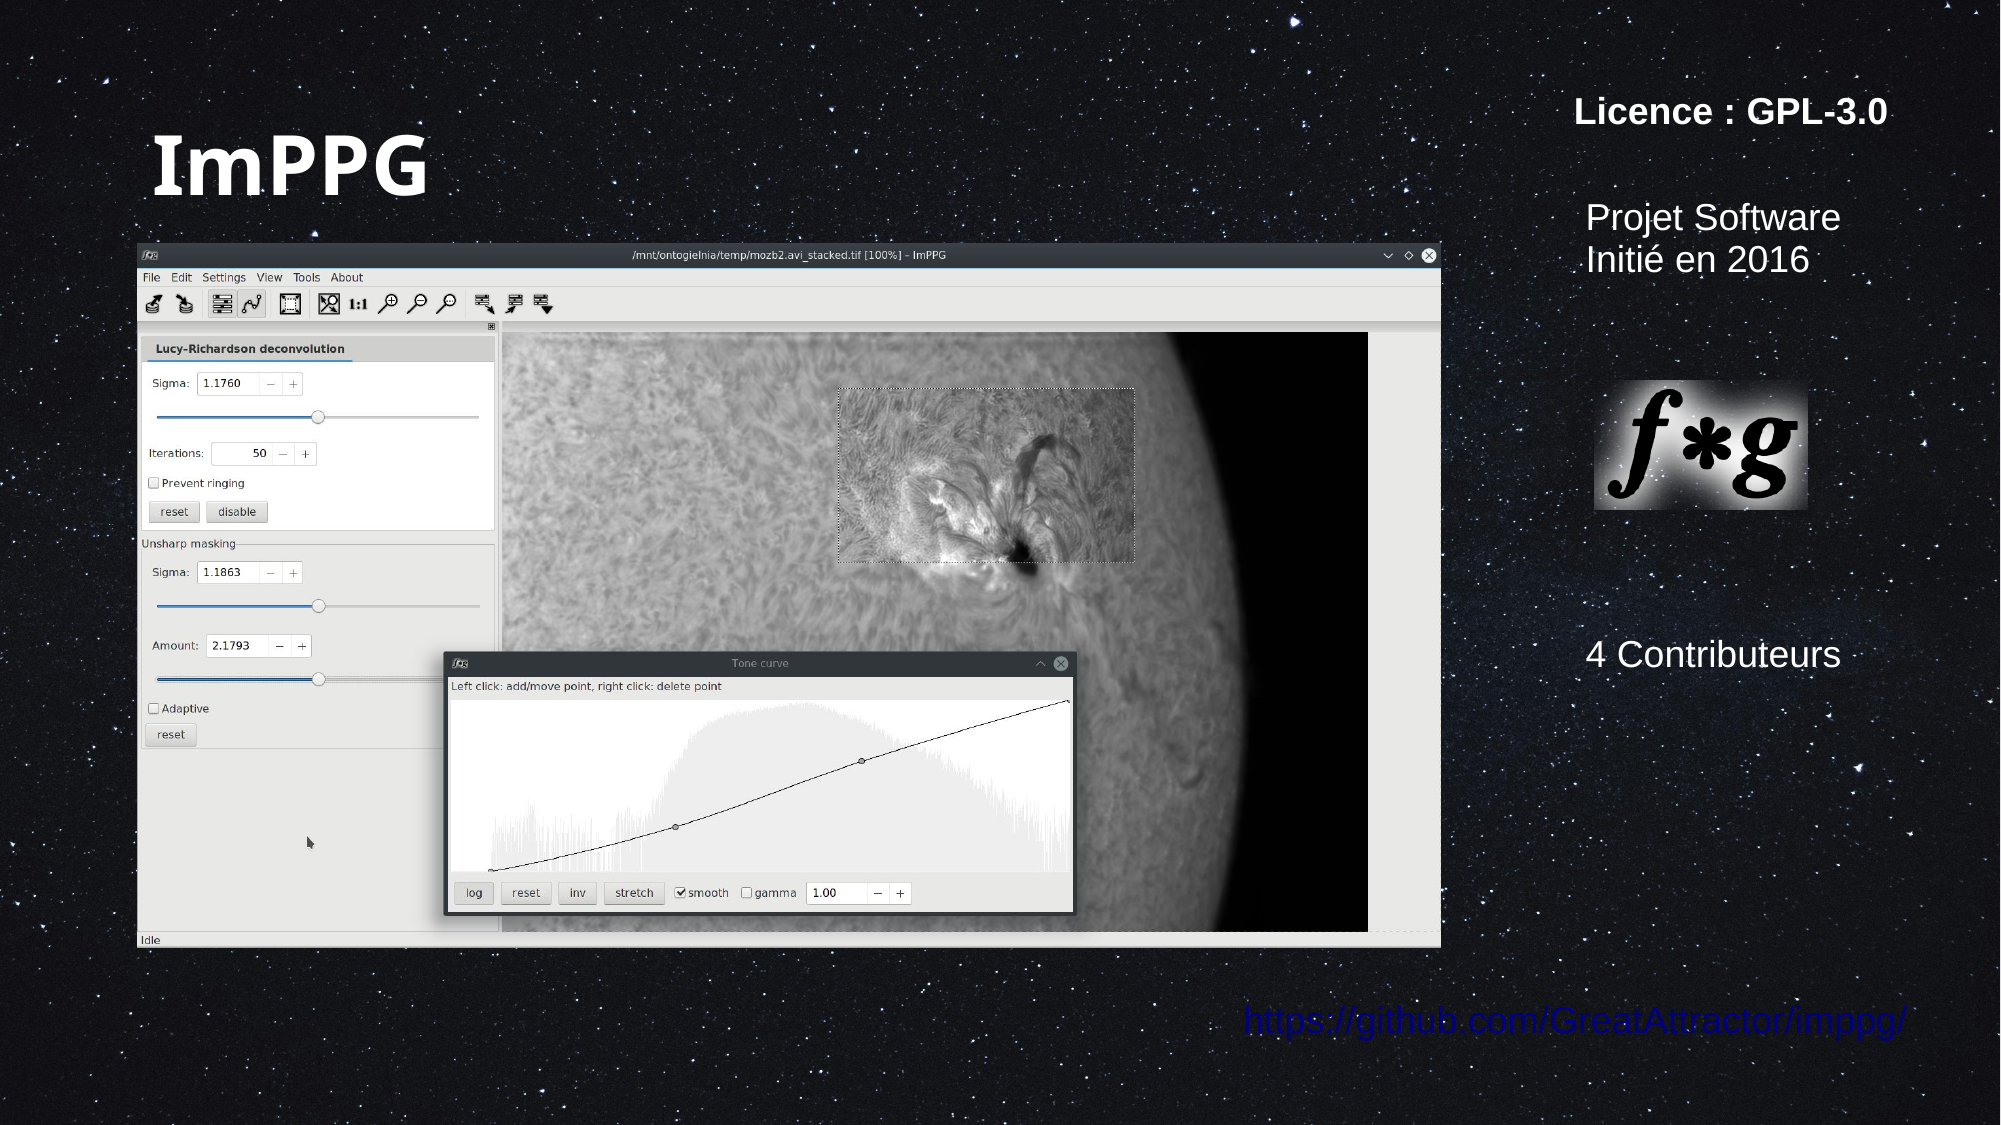

# ImPPG
Licence : GPL-3.0
Projet Software
Initié en 2016
4 Contributeurs
https://github.com/GreatAttractor/imppg/